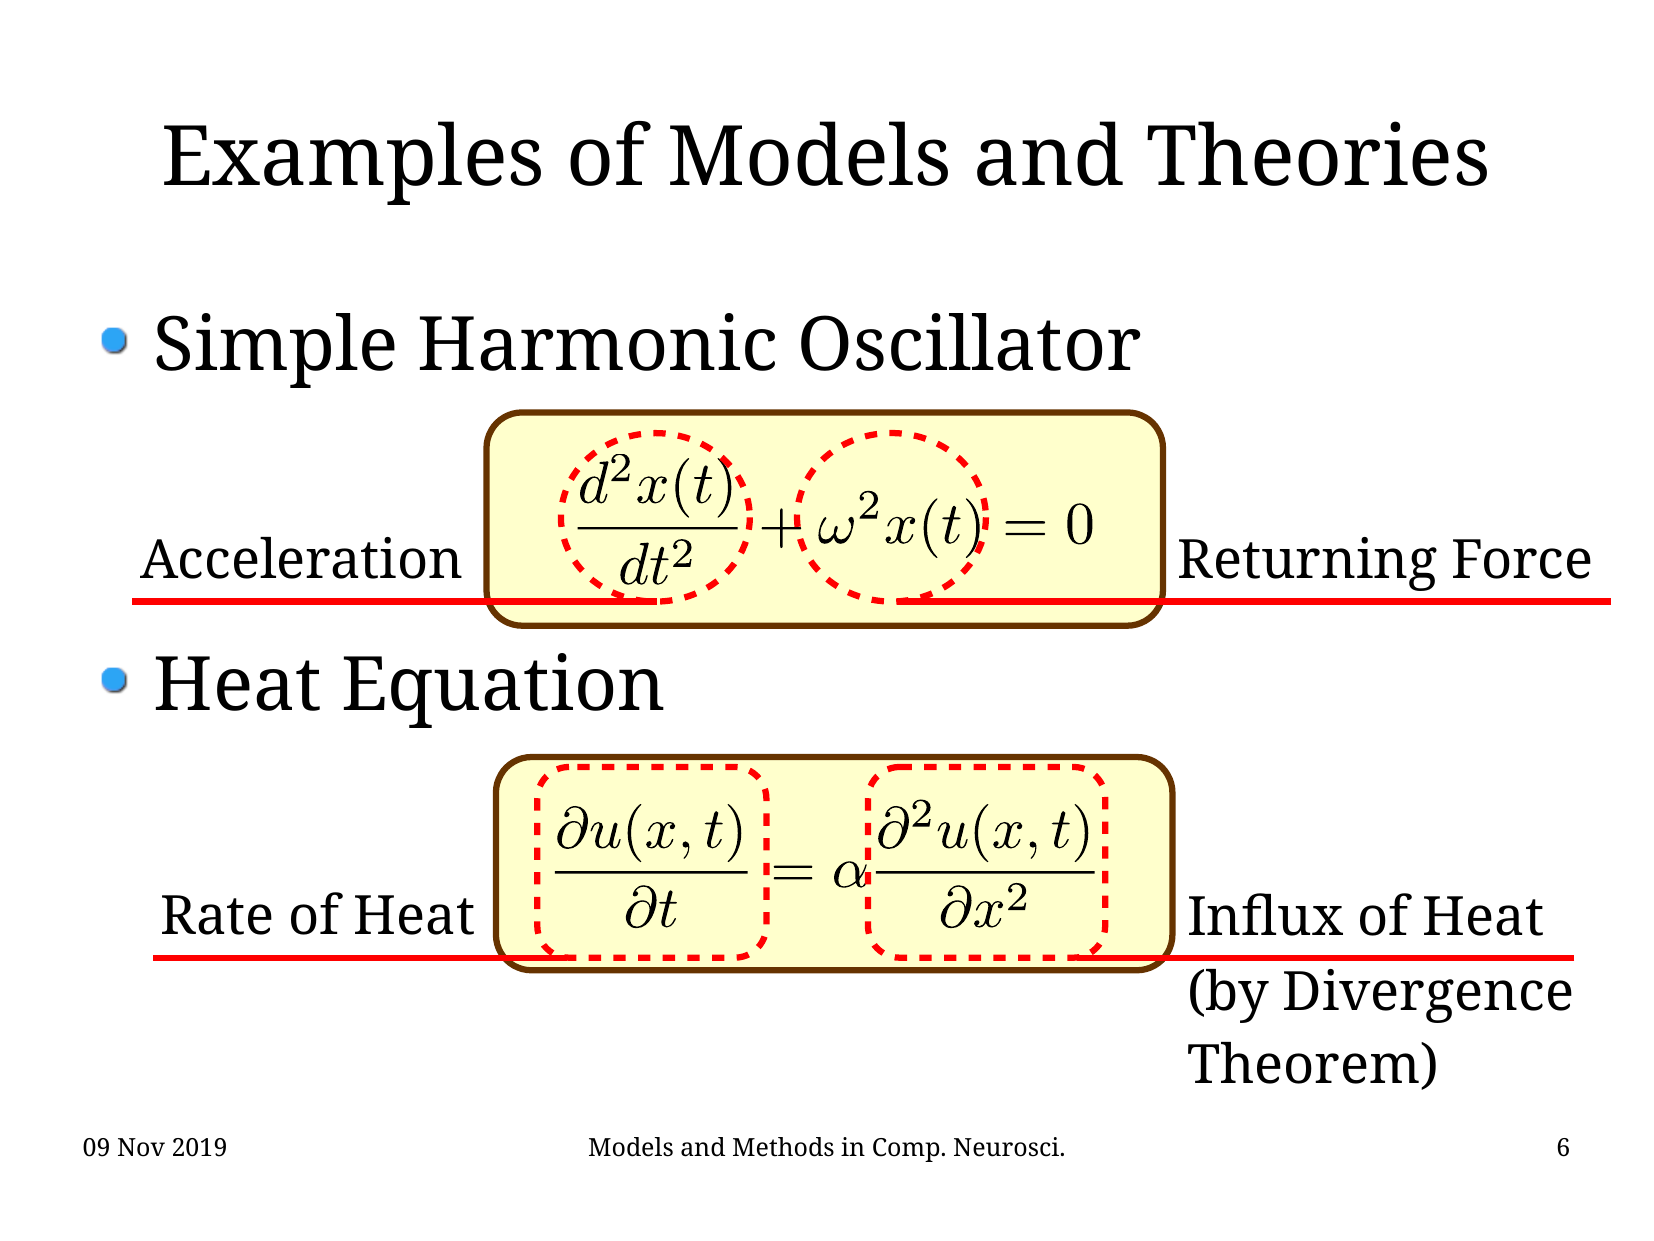

# Examples of Models and Theories
Simple Harmonic Oscillator
Heat Equation
Acceleration
Returning Force
Rate of Heat
Influx of Heat
(by Divergence Theorem)
09 Nov 2019
Models and Methods in Comp. Neurosci.
6